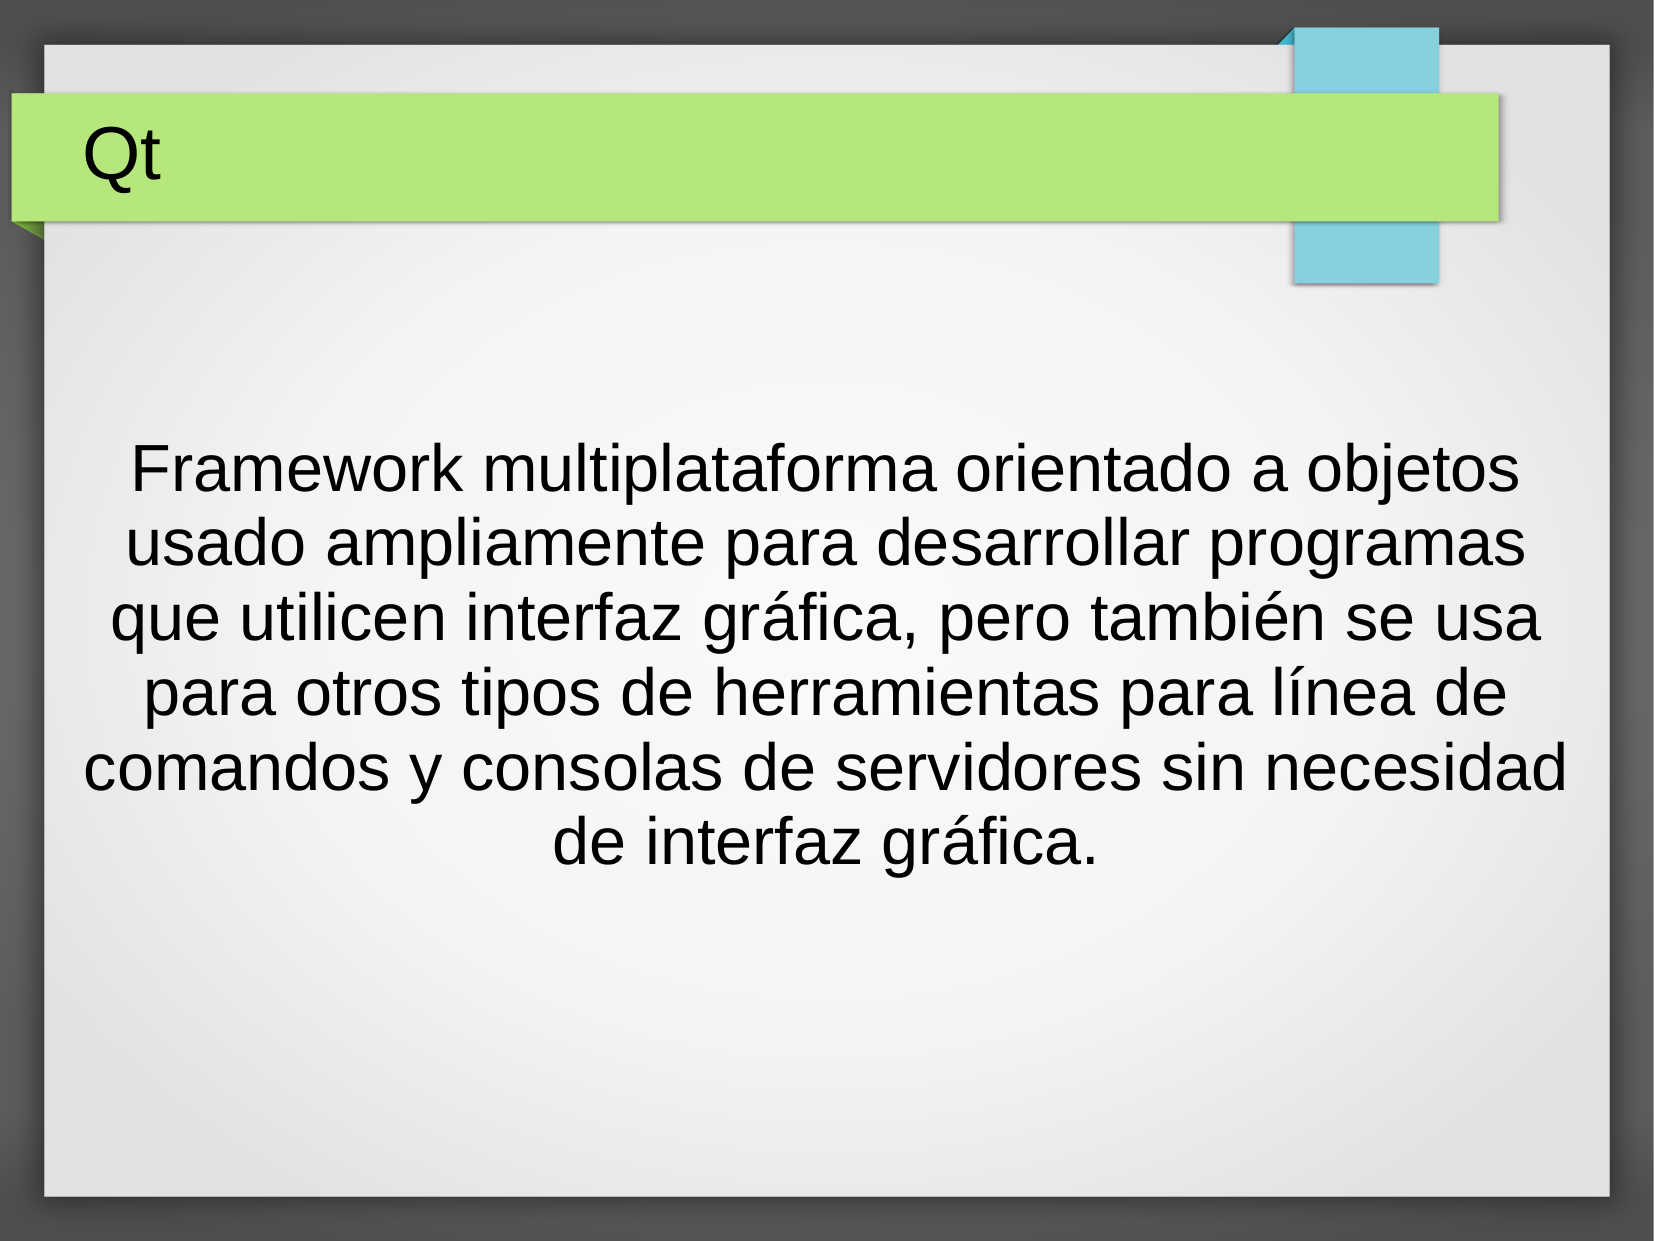

# Qt
Framework multiplataforma orientado a objetos usado ampliamente para desarrollar programas que utilicen interfaz gráfica, pero también se usa para otros tipos de herramientas para línea de comandos y consolas de servidores sin necesidad de interfaz gráfica.